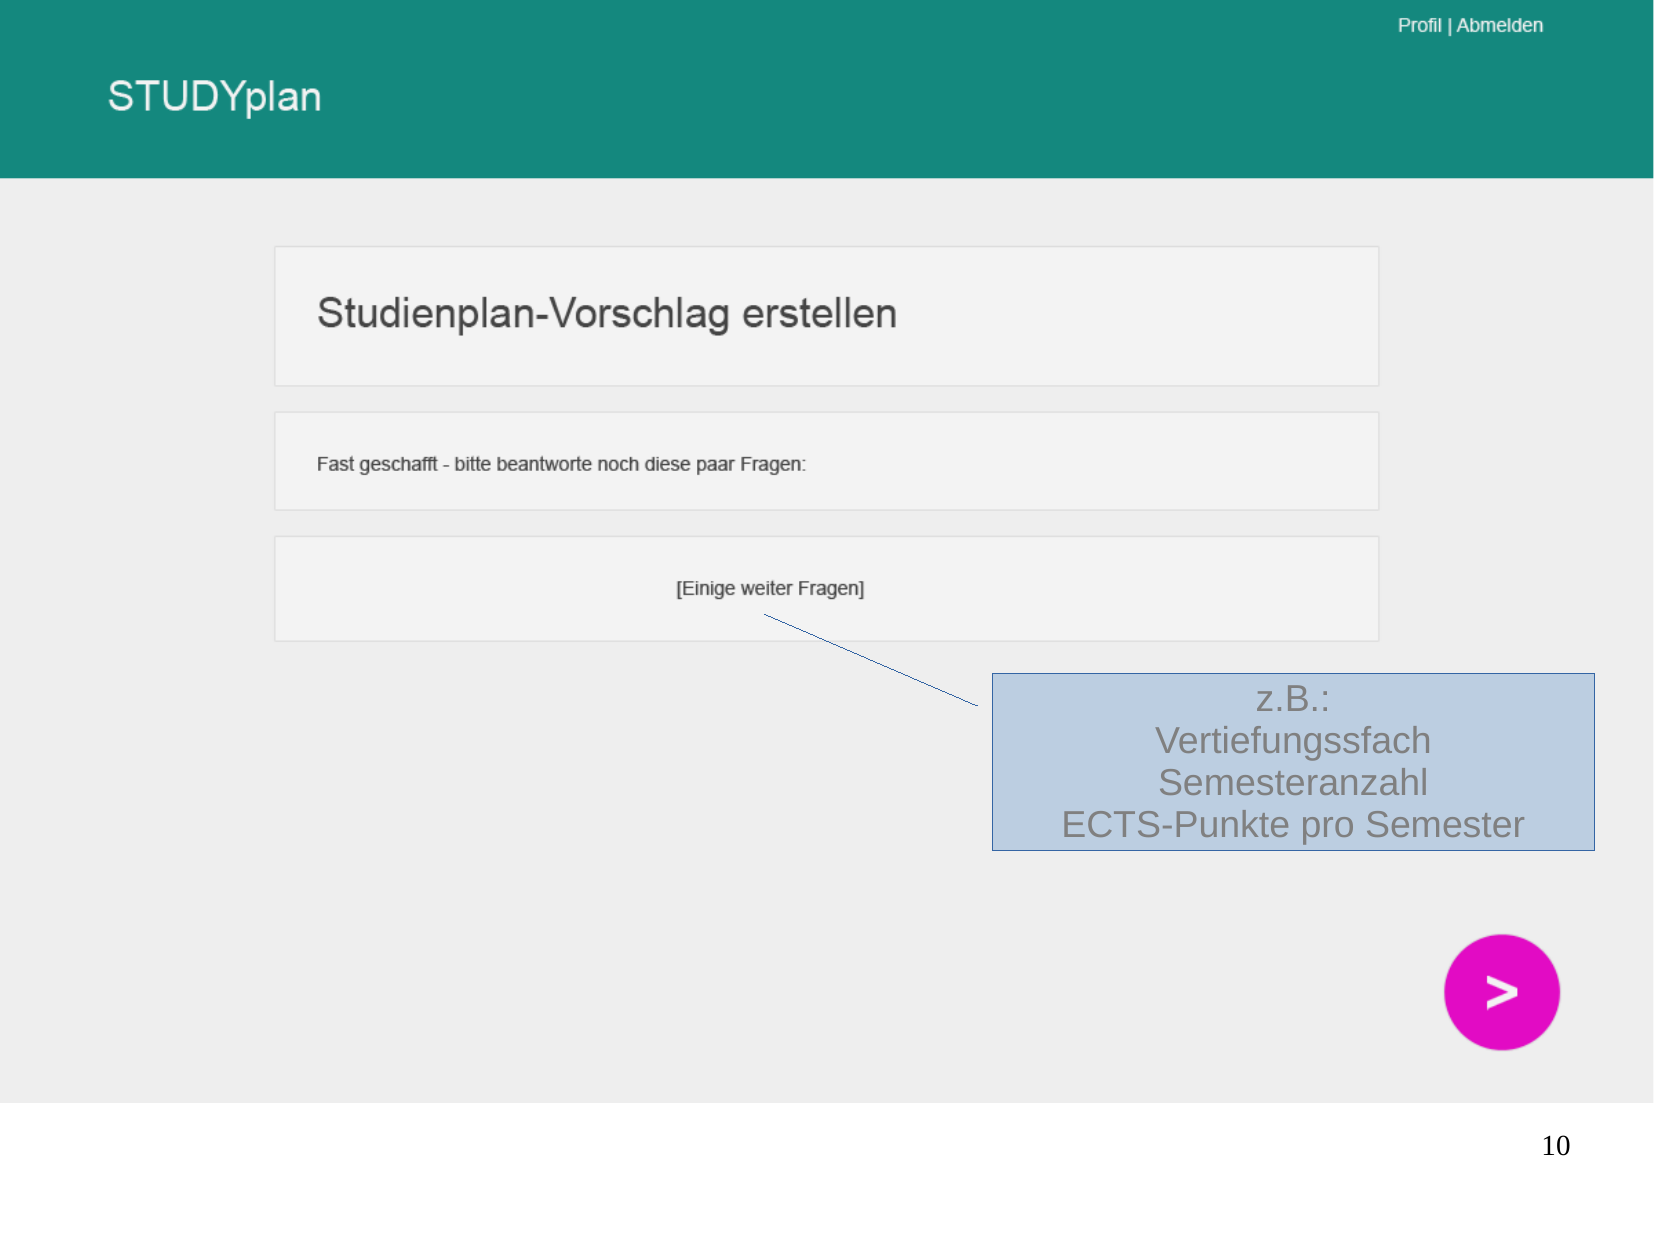

z.B.:
Vertiefungssfach
Semesteranzahl
ECTS-Punkte pro Semester
10